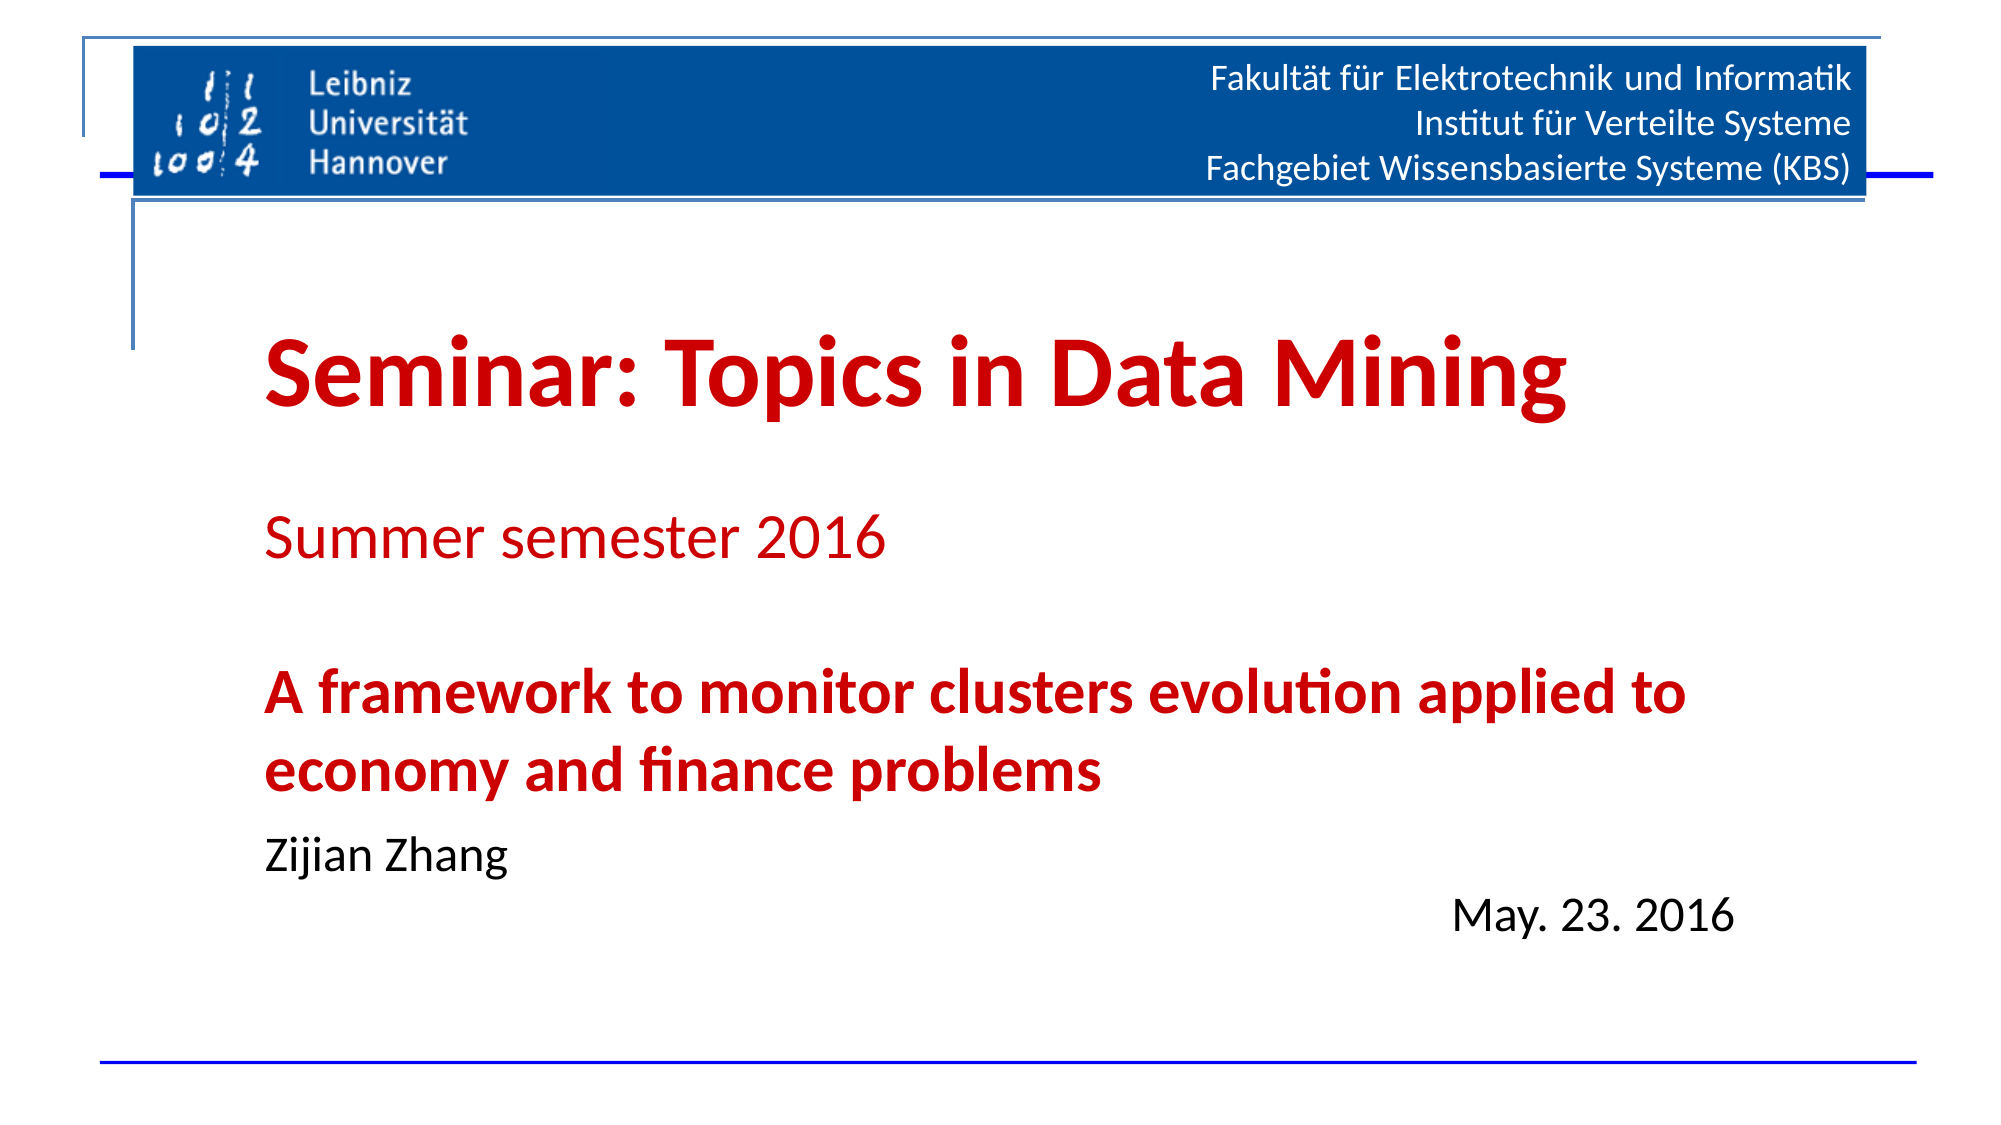

Fakultät für Elektrotechnik und Informatik
Institut für Verteilte Systeme
Fachgebiet Wissensbasierte Systeme (KBS)
Seminar: Topics in Data Mining
Summer semester 2016
A framework to monitor clusters evolution applied to economy and finance problems
Zijian Zhang
May. 23. 2016